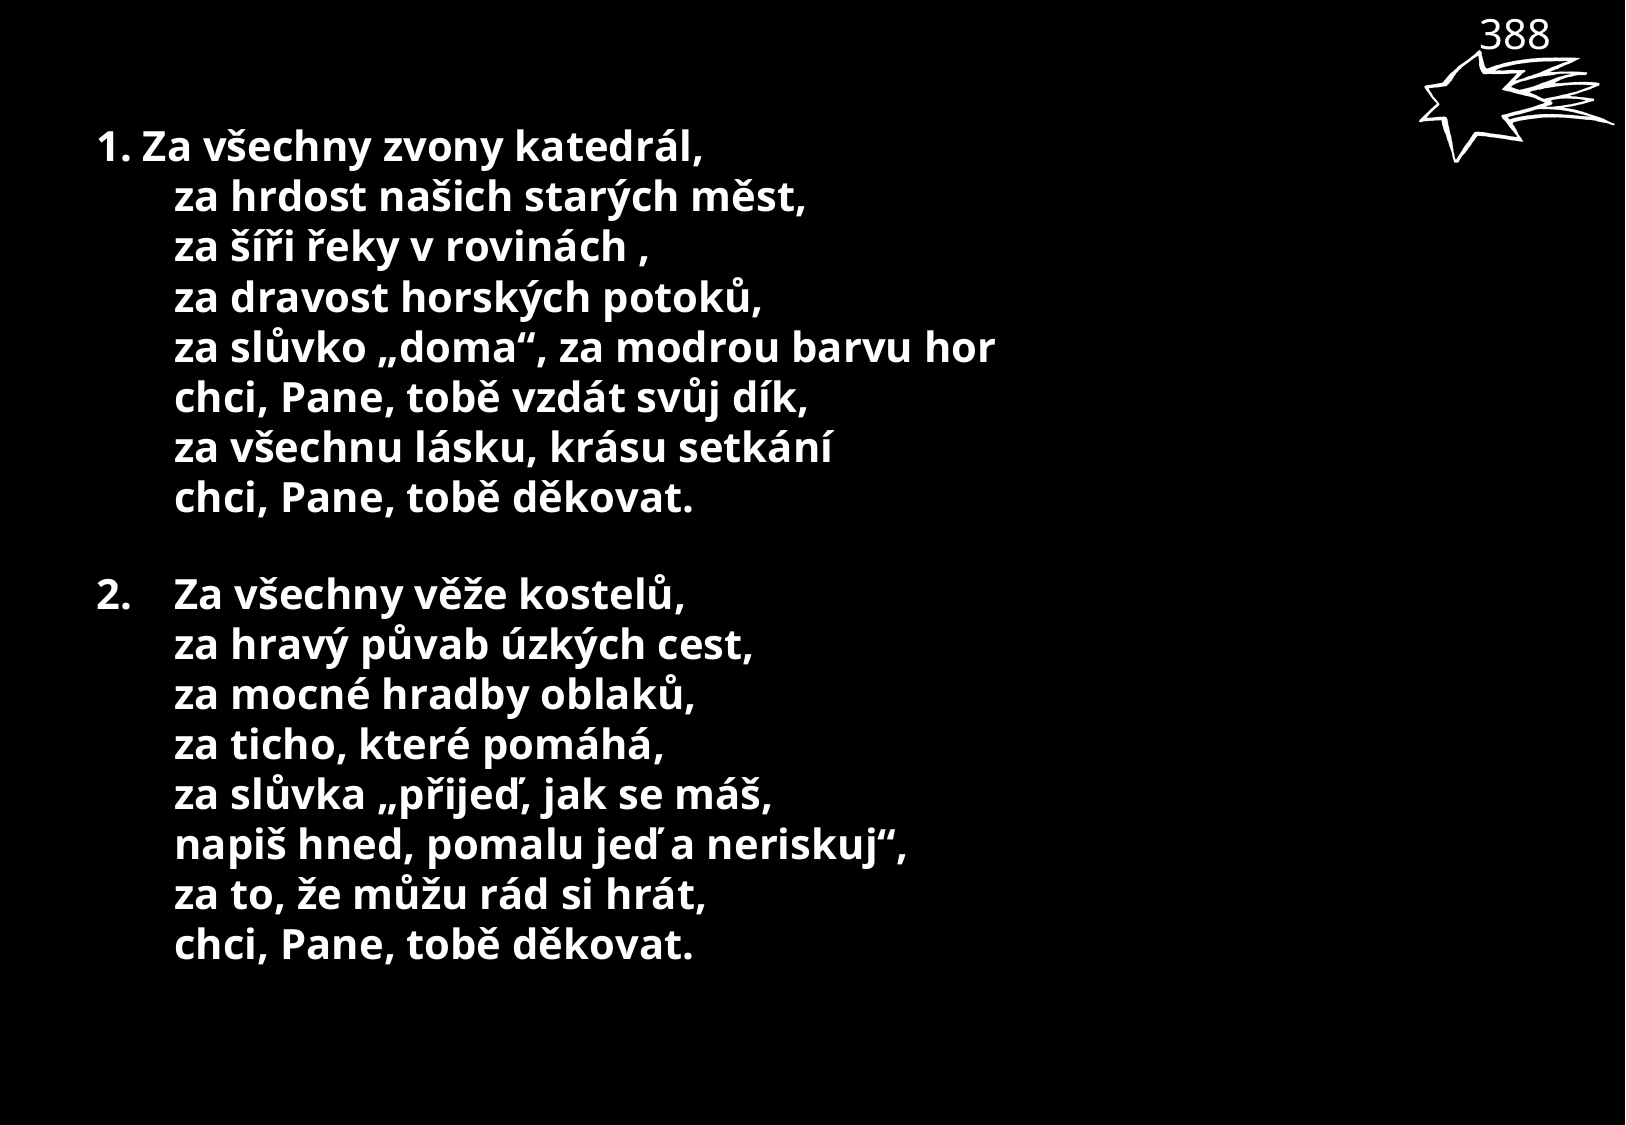

388
# 1. Za všechny zvony katedrál, za hrdost našich starých měst, za šíři řeky v rovinách , za dravost horských potoků, za slůvko „doma“, za modrou barvu hor chci, Pane, tobě vzdát svůj dík, za všechnu lásku, krásu setkání chci, Pane, tobě děkovat.
2.	Za všechny věže kostelů,
za hravý půvab úzkých cest,
za mocné hradby oblaků,
za ticho, které pomáhá,
za slůvka „přijeď, jak se máš,
napiš hned, pomalu jeď a neriskuj“,
za to, že můžu rád si hrát,
chci, Pane, tobě děkovat.